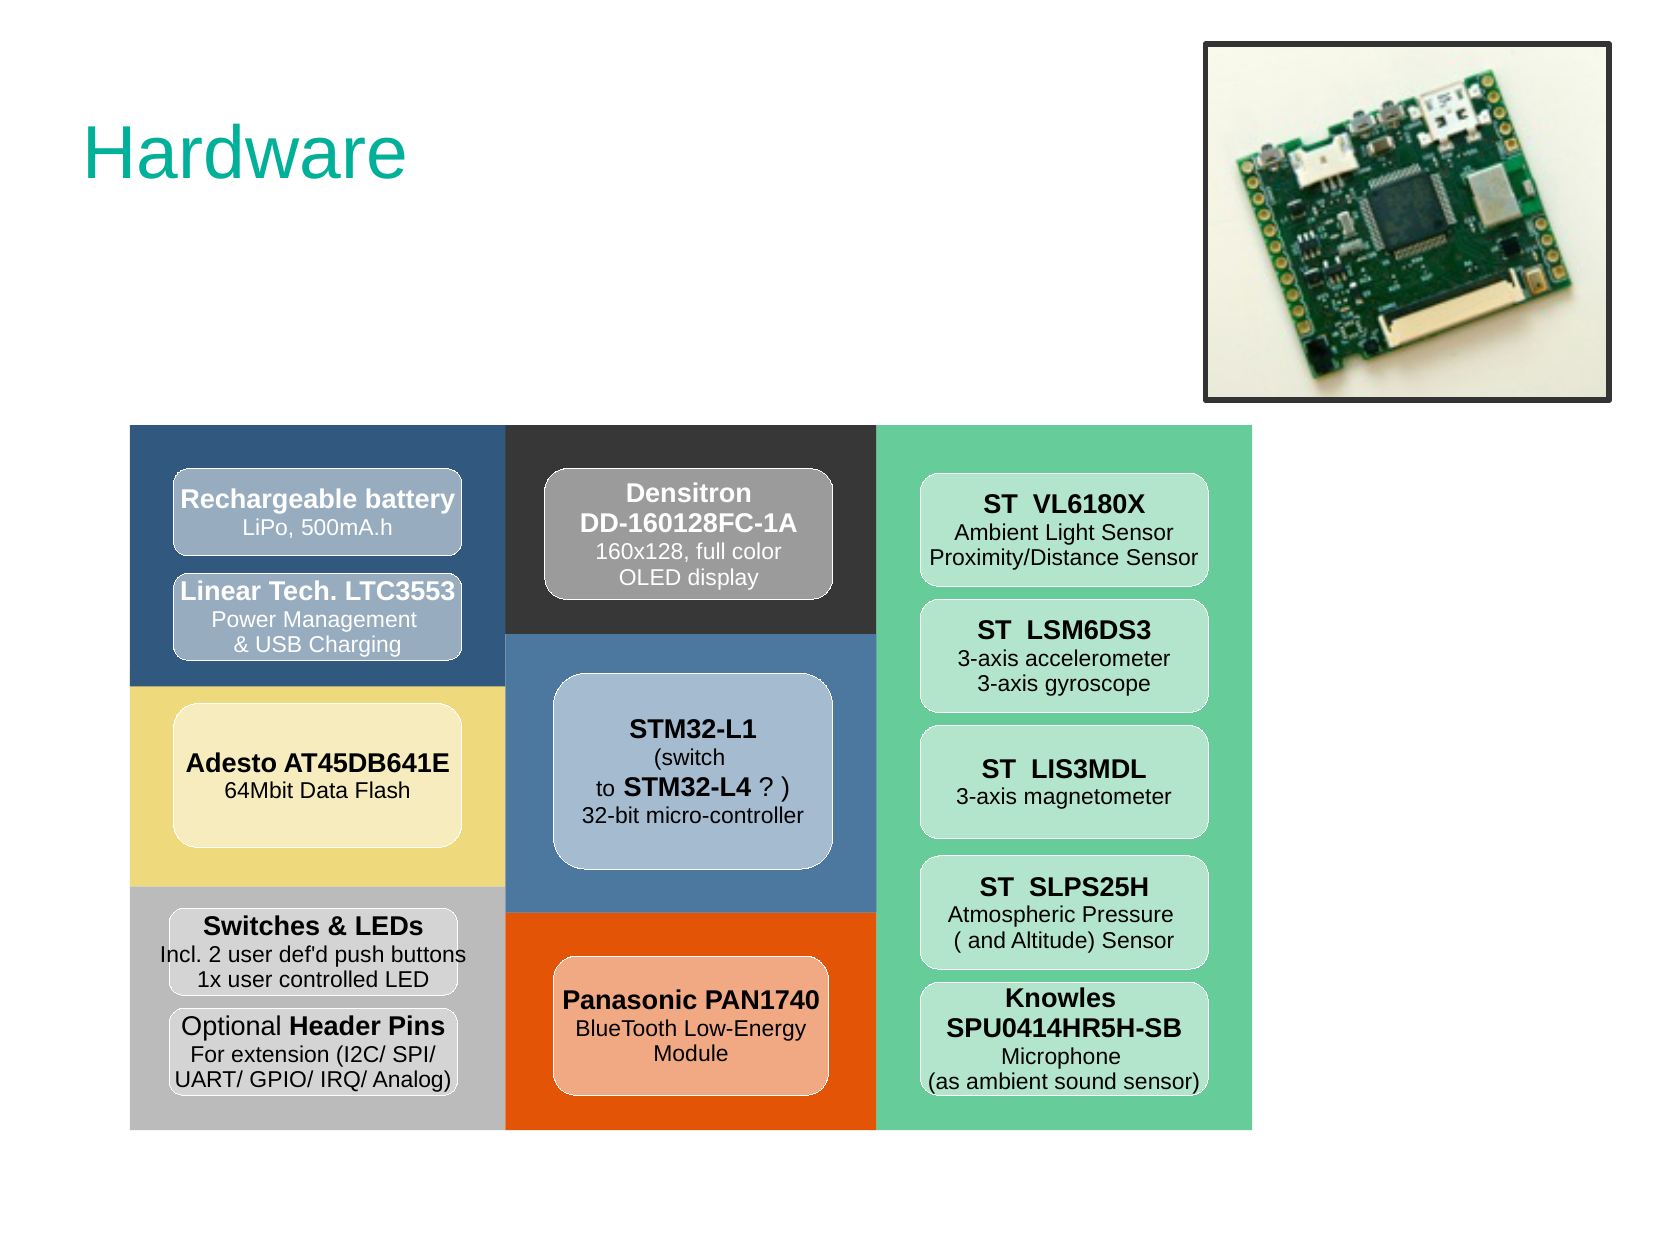

# Hardware
Rechargeable battery
LiPo, 500mA.h
Densitron
DD-160128FC-1A
160x128, full color
OLED display
ST VL6180X
Ambient Light Sensor
Proximity/Distance Sensor
Linear Tech. LTC3553
Power Management
& USB Charging
ST LSM6DS3
3-axis accelerometer
3-axis gyroscope
STM32-L1
(switch
to STM32-L4 ? )
32-bit micro-controller
Adesto AT45DB641E
64Mbit Data Flash
ST LIS3MDL
3-axis magnetometer
ST SLPS25H
Atmospheric Pressure
( and Altitude) Sensor
Switches & LEDs
Incl. 2 user def'd push buttons
1x user controlled LED
Panasonic PAN1740
BlueTooth Low-Energy
Module
Knowles
SPU0414HR5H-SB
Microphone
(as ambient sound sensor)
Optional Header Pins
For extension (I2C/ SPI/
 UART/ GPIO/ IRQ/ Analog)